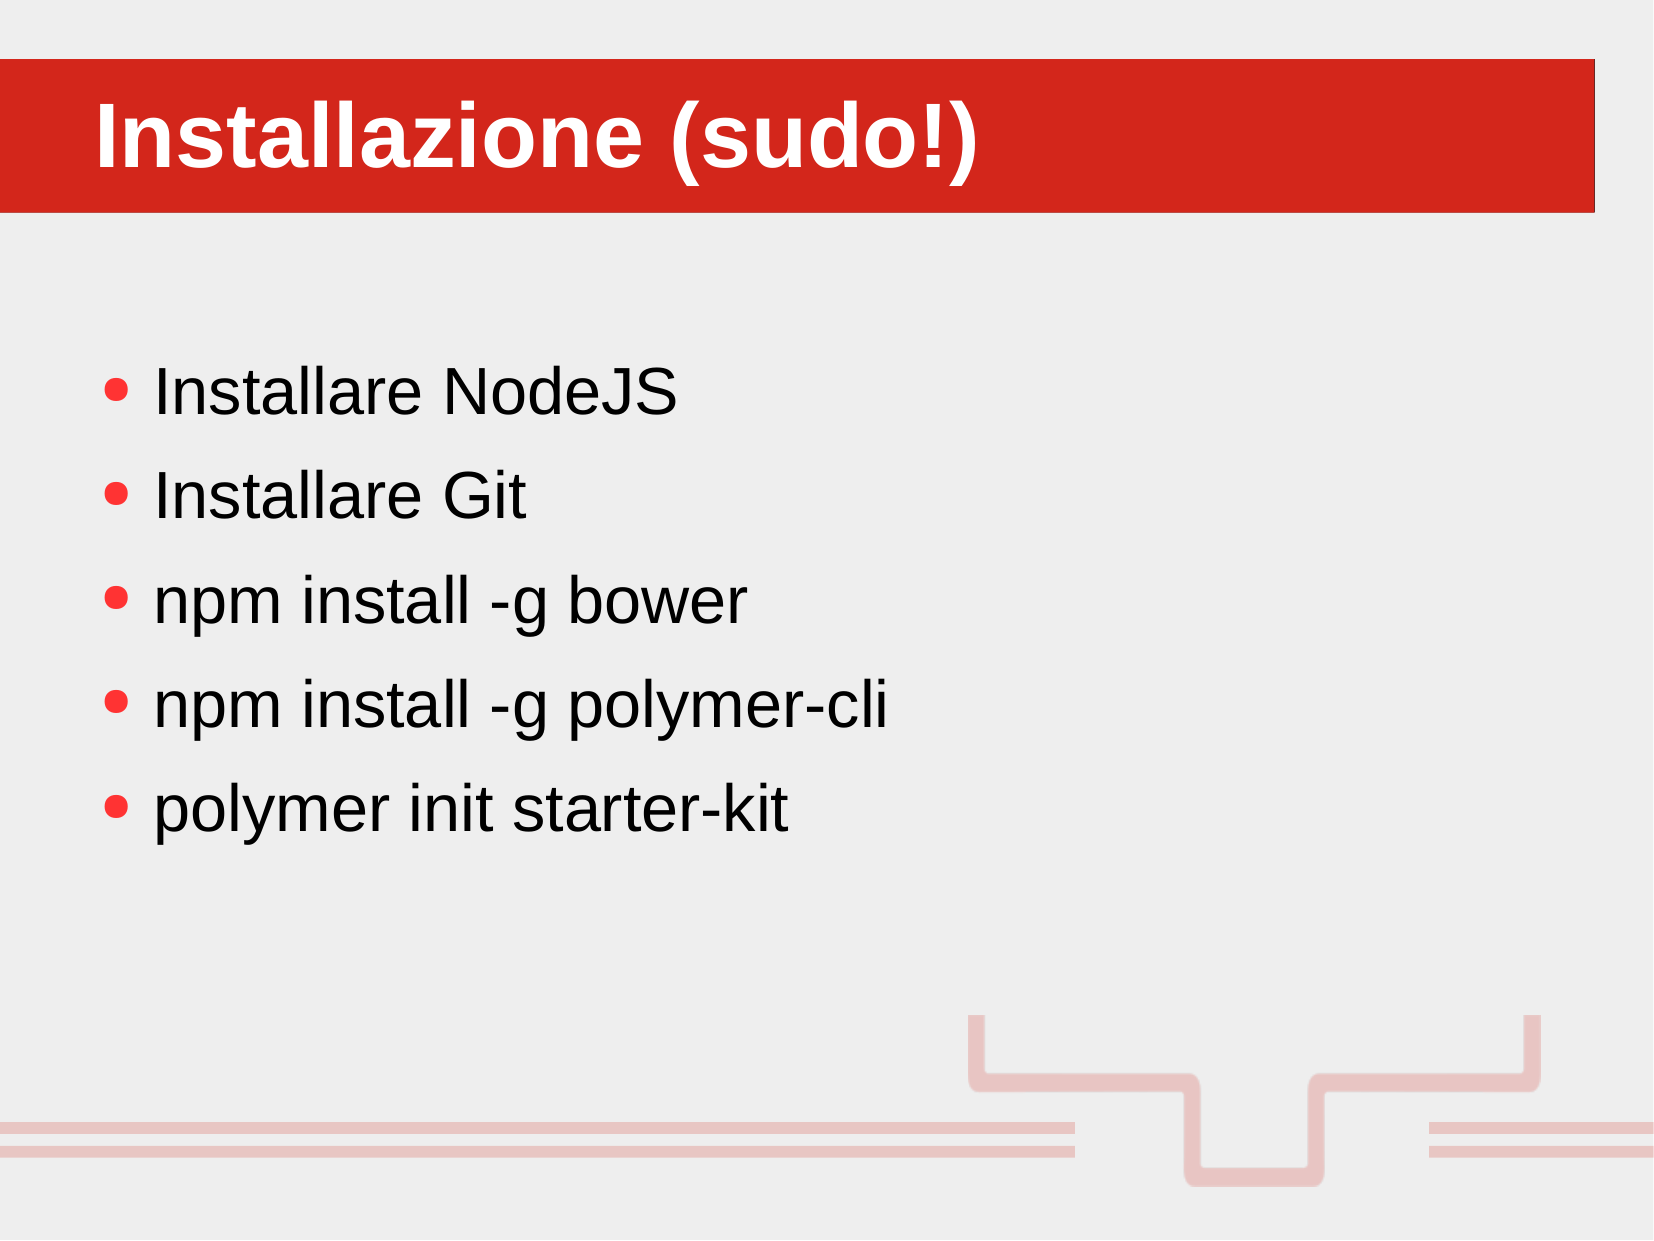

Installazione (sudo!)
# Perché sono cosi forti:
Installare NodeJS
Installare Git
npm install -g bower
npm install -g polymer-cli
polymer init starter-kit